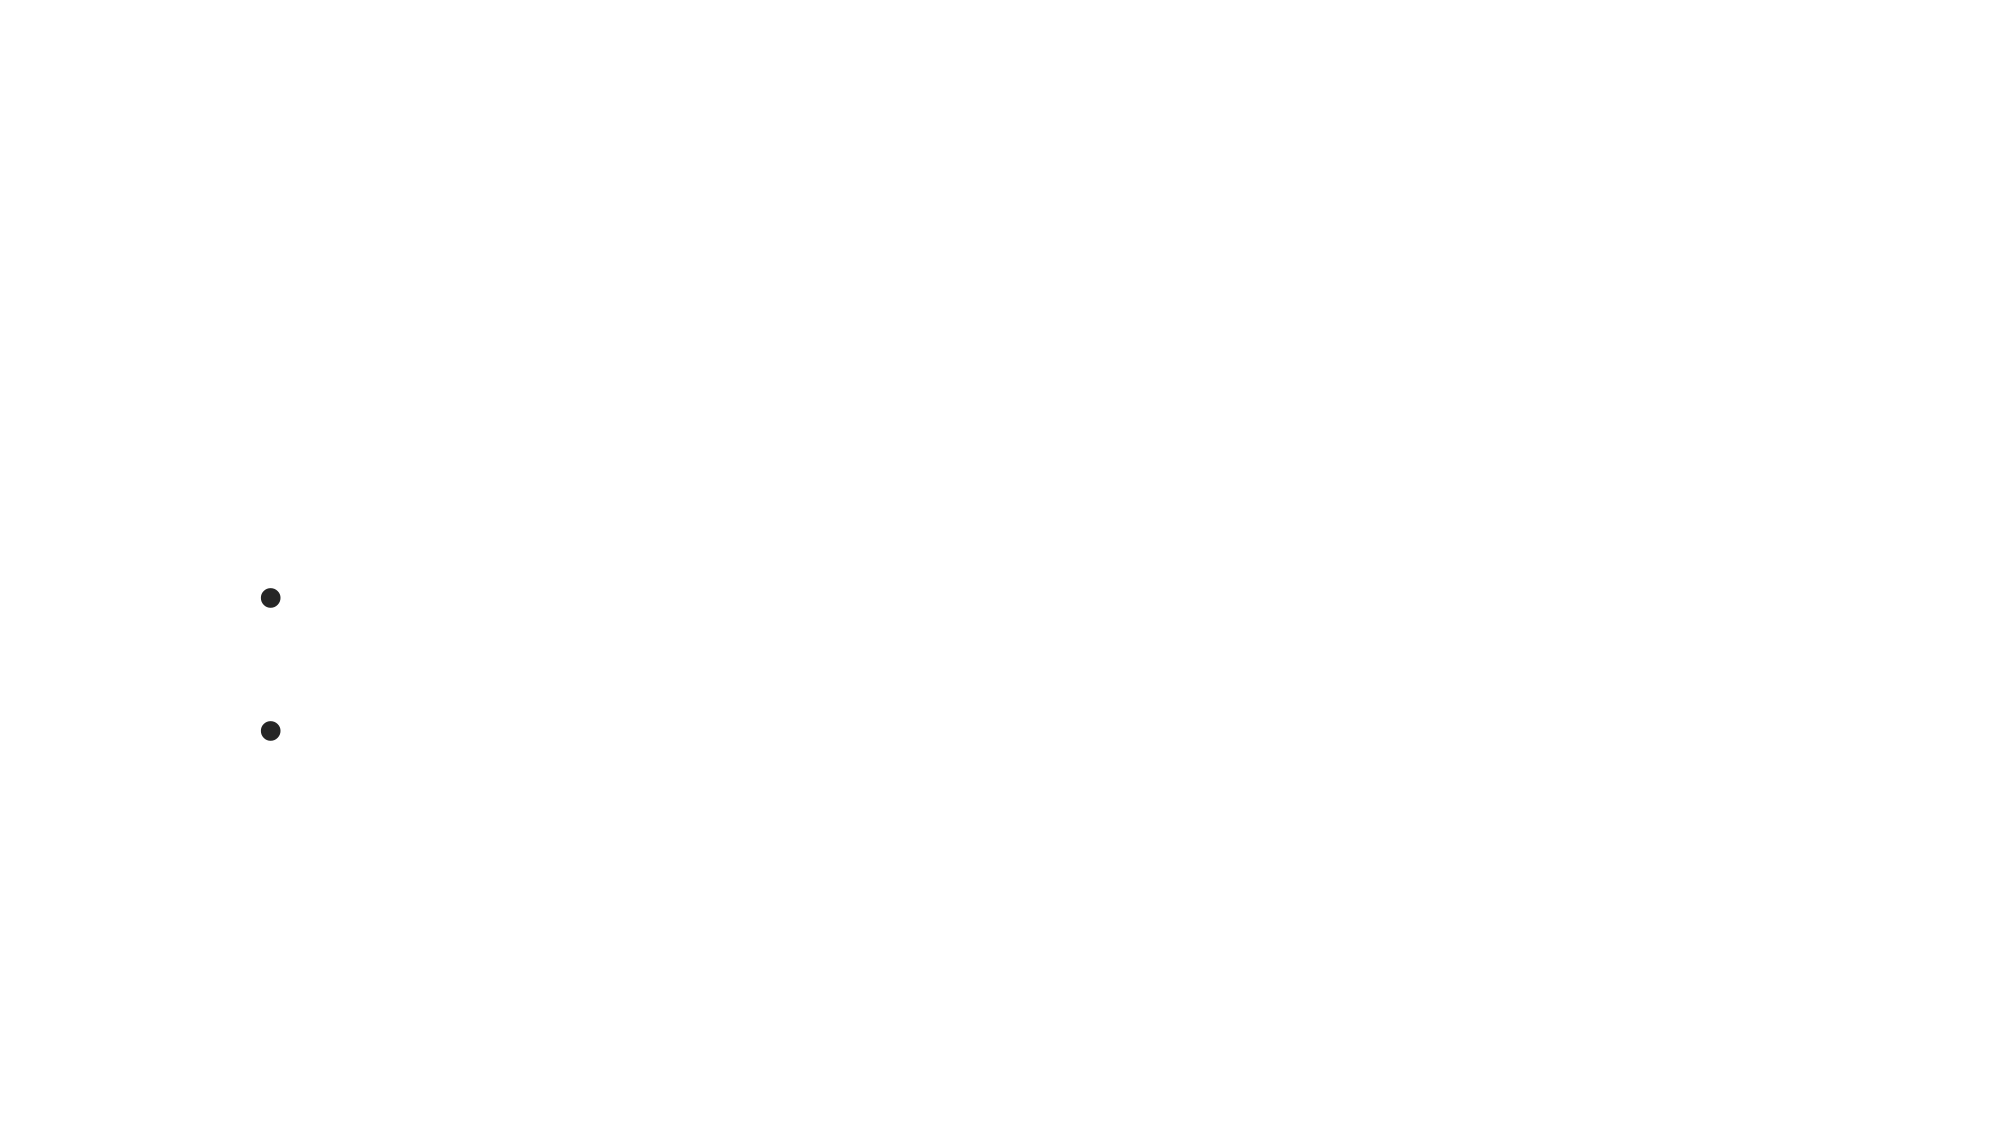

# Czemu React Native
Jeden kod na wiele platform, zapewniający spójne doświadczenie użytkownika
Obniżenie czasu i kosztów wprowadzenia aplikacji na rynek